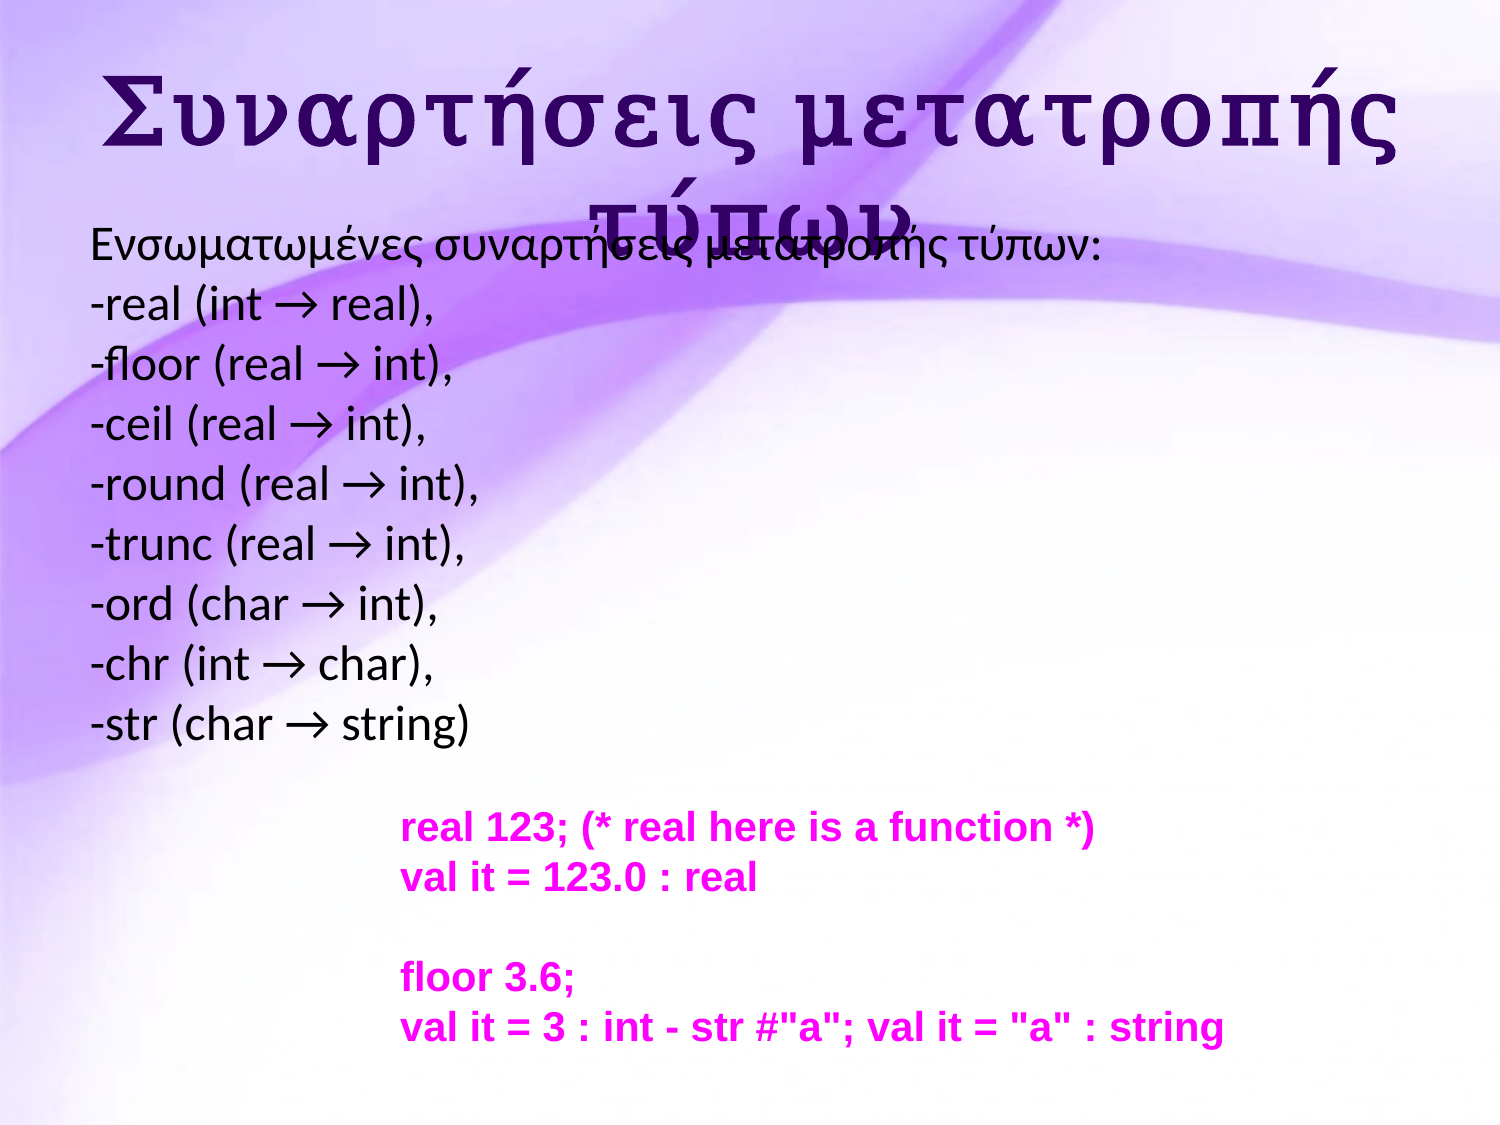

# Συναρτήσεις μετατροπής τύπων
Ενσωματωμένες συναρτήσεις μετατροπής τύπων:
-real (int → real),
-floor (real → int),
-ceil (real → int),
-round (real → int),
-trunc (real → int),
-ord (char → int),
-chr (int → char),
-str (char → string)
 real 123; (* real here is a function *)
 val it = 123.0 : real
 floor 3.6;
 val it = 3 : int - str #"a"; val it = "a" : string